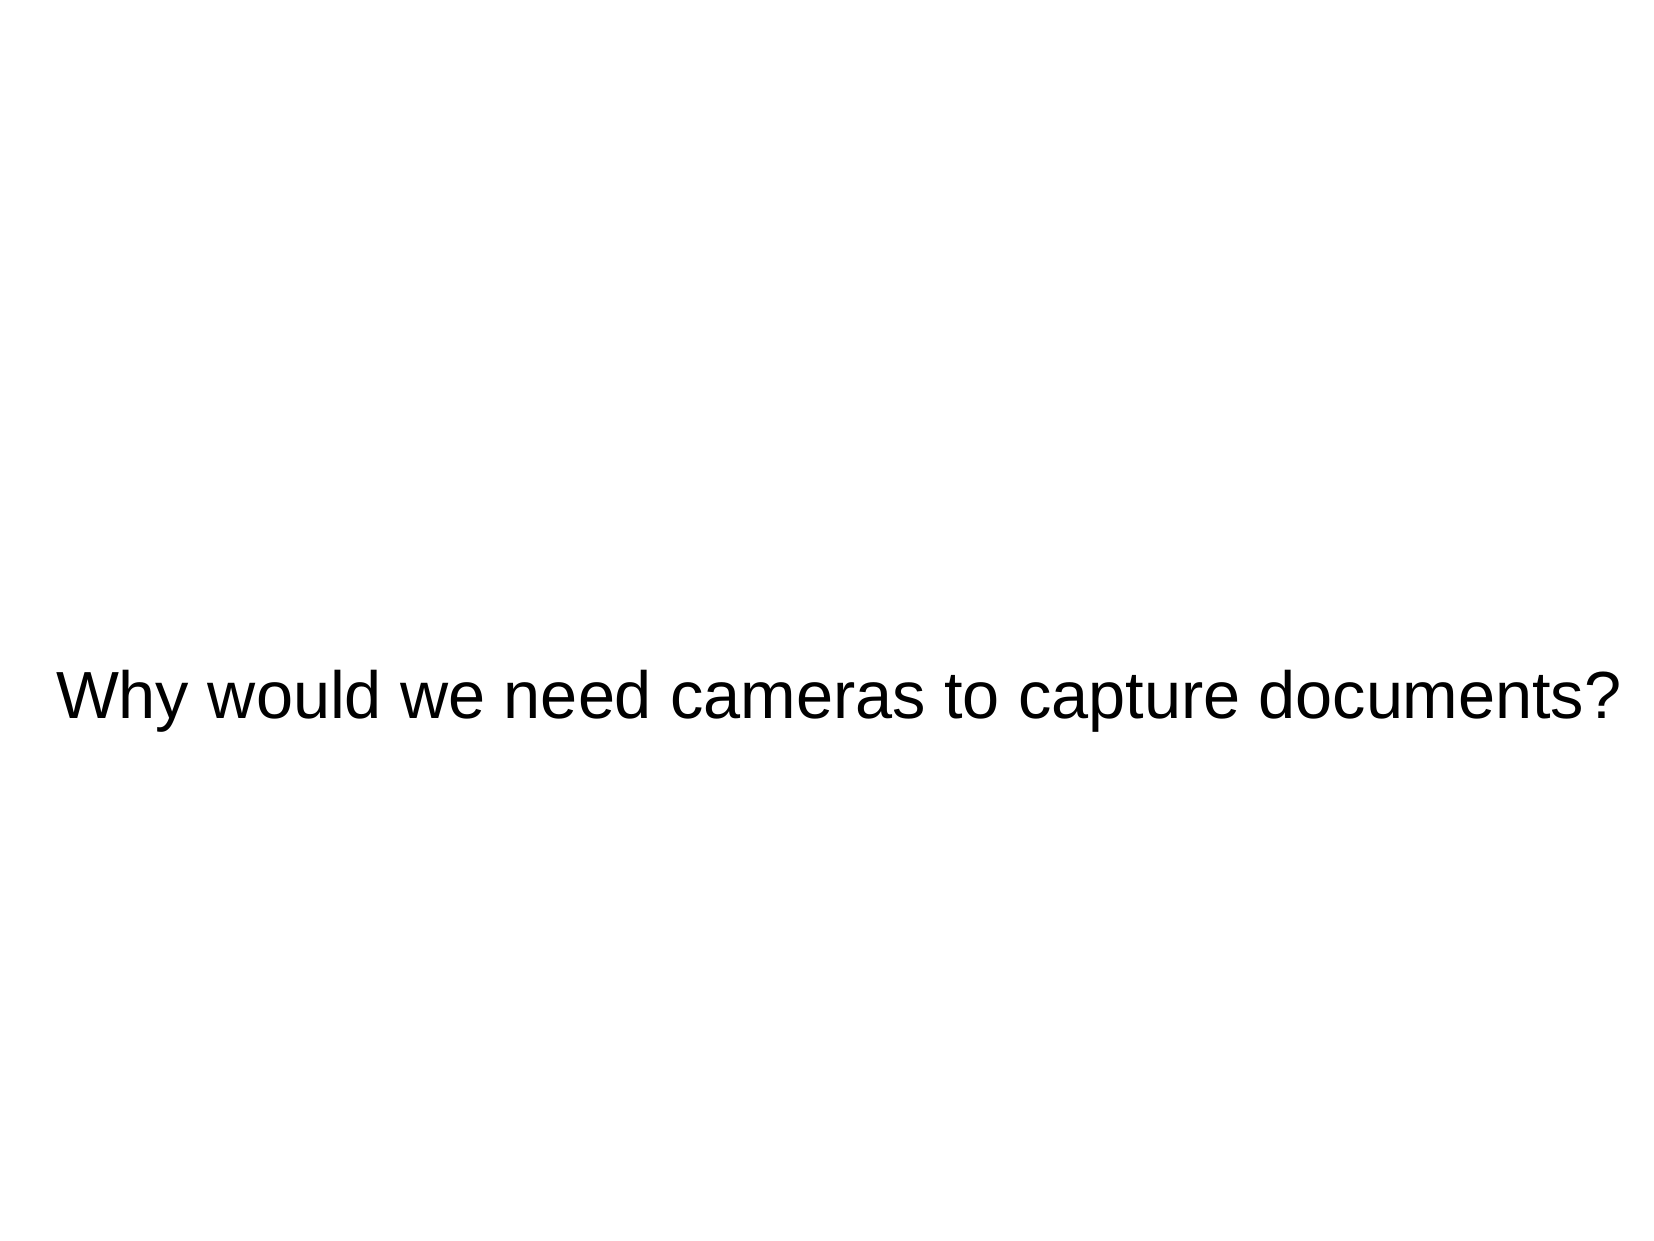

#
Why would we need cameras to capture documents?